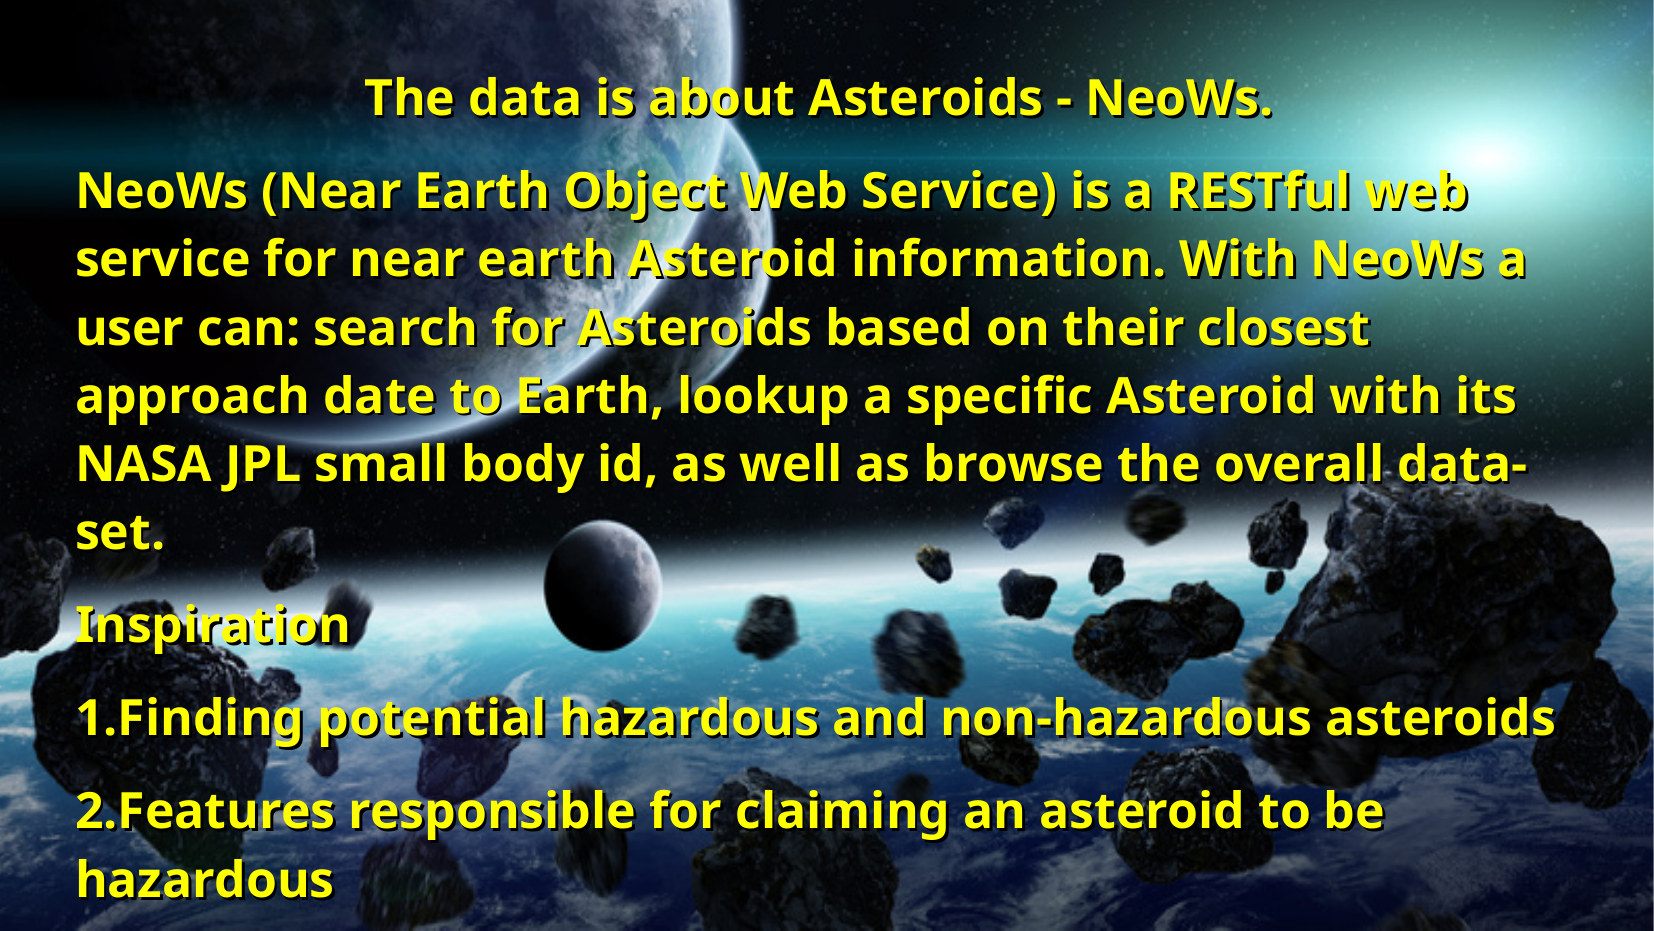

# The data is about Asteroids - NeoWs.
NeoWs (Near Earth Object Web Service) is a RESTful web service for near earth Asteroid information. With NeoWs a user can: search for Asteroids based on their closest approach date to Earth, lookup a specific Asteroid with its NASA JPL small body id, as well as browse the overall data-set.
Inspiration
1.Finding potential hazardous and non-hazardous asteroids
2.Features responsible for claiming an asteroid to be hazardous